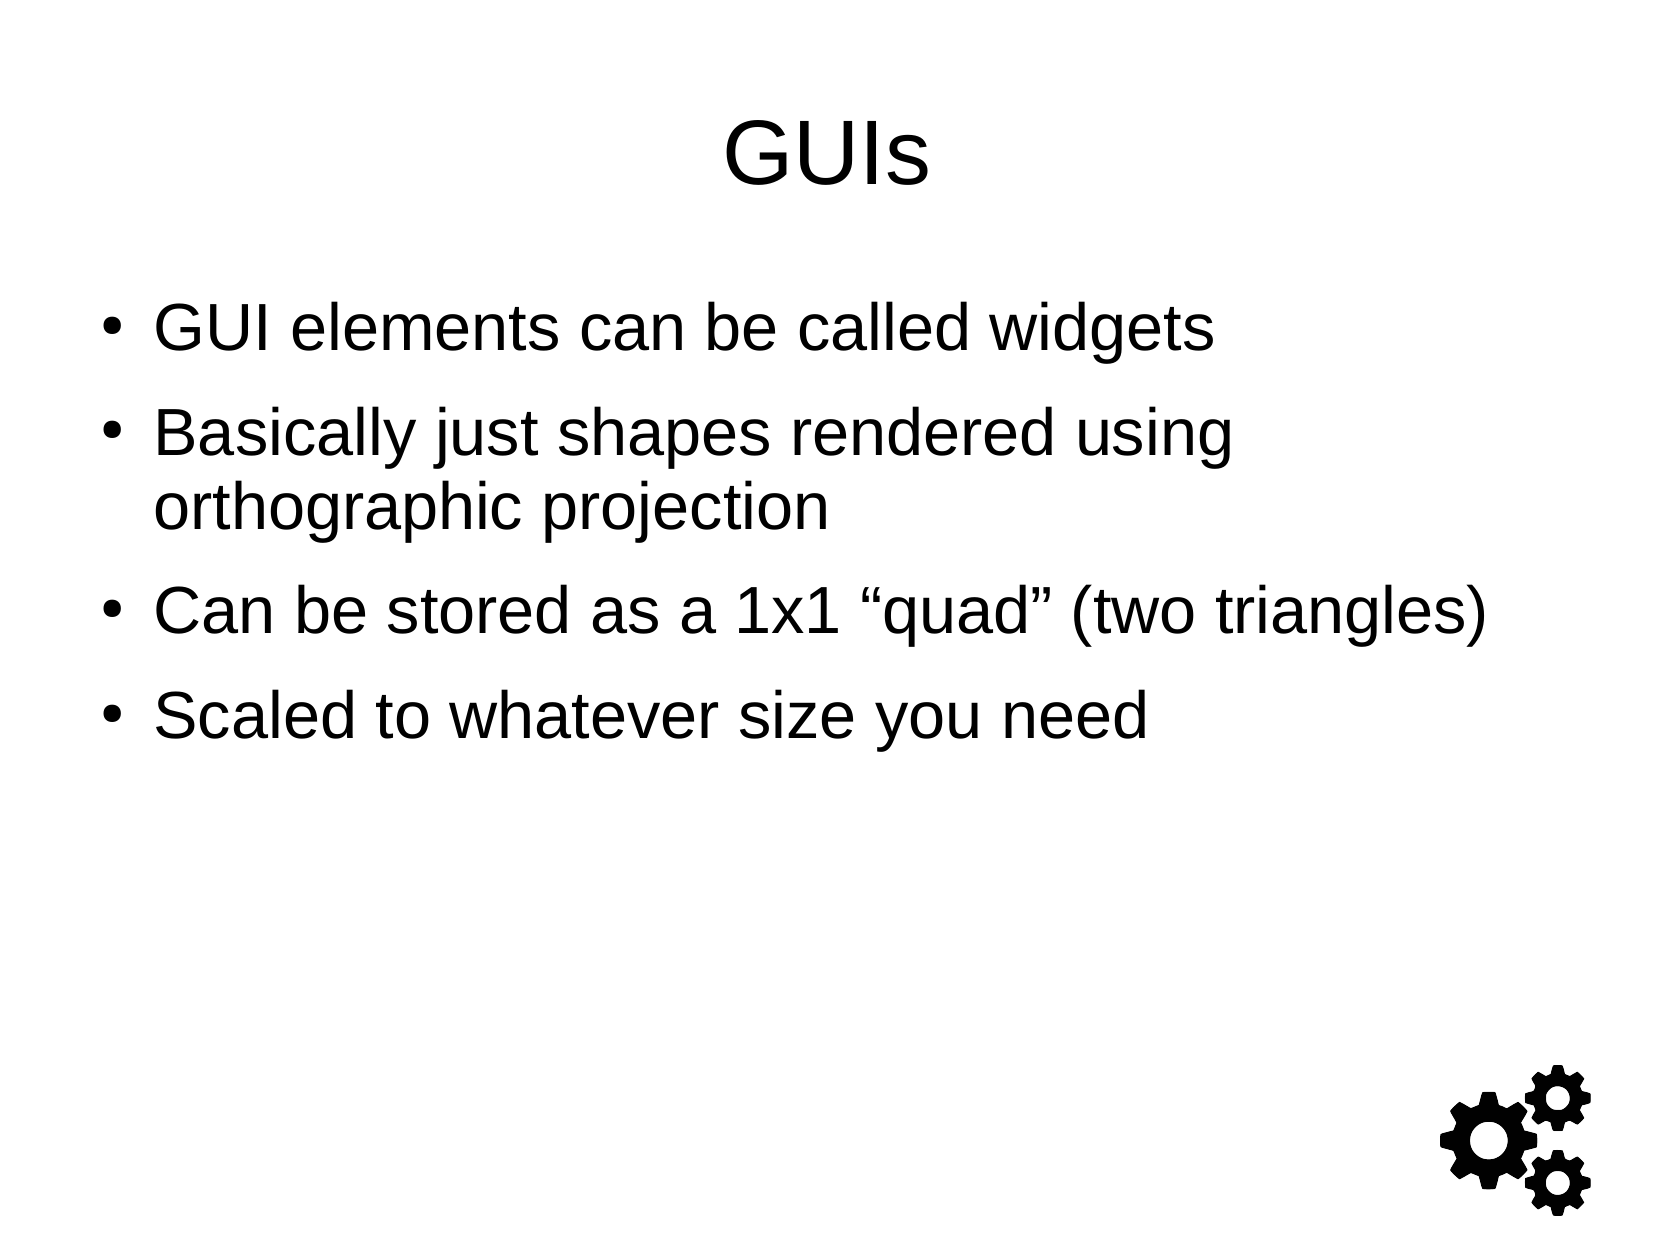

# GUIs
GUI elements can be called widgets
Basically just shapes rendered using orthographic projection
Can be stored as a 1x1 “quad” (two triangles)
Scaled to whatever size you need